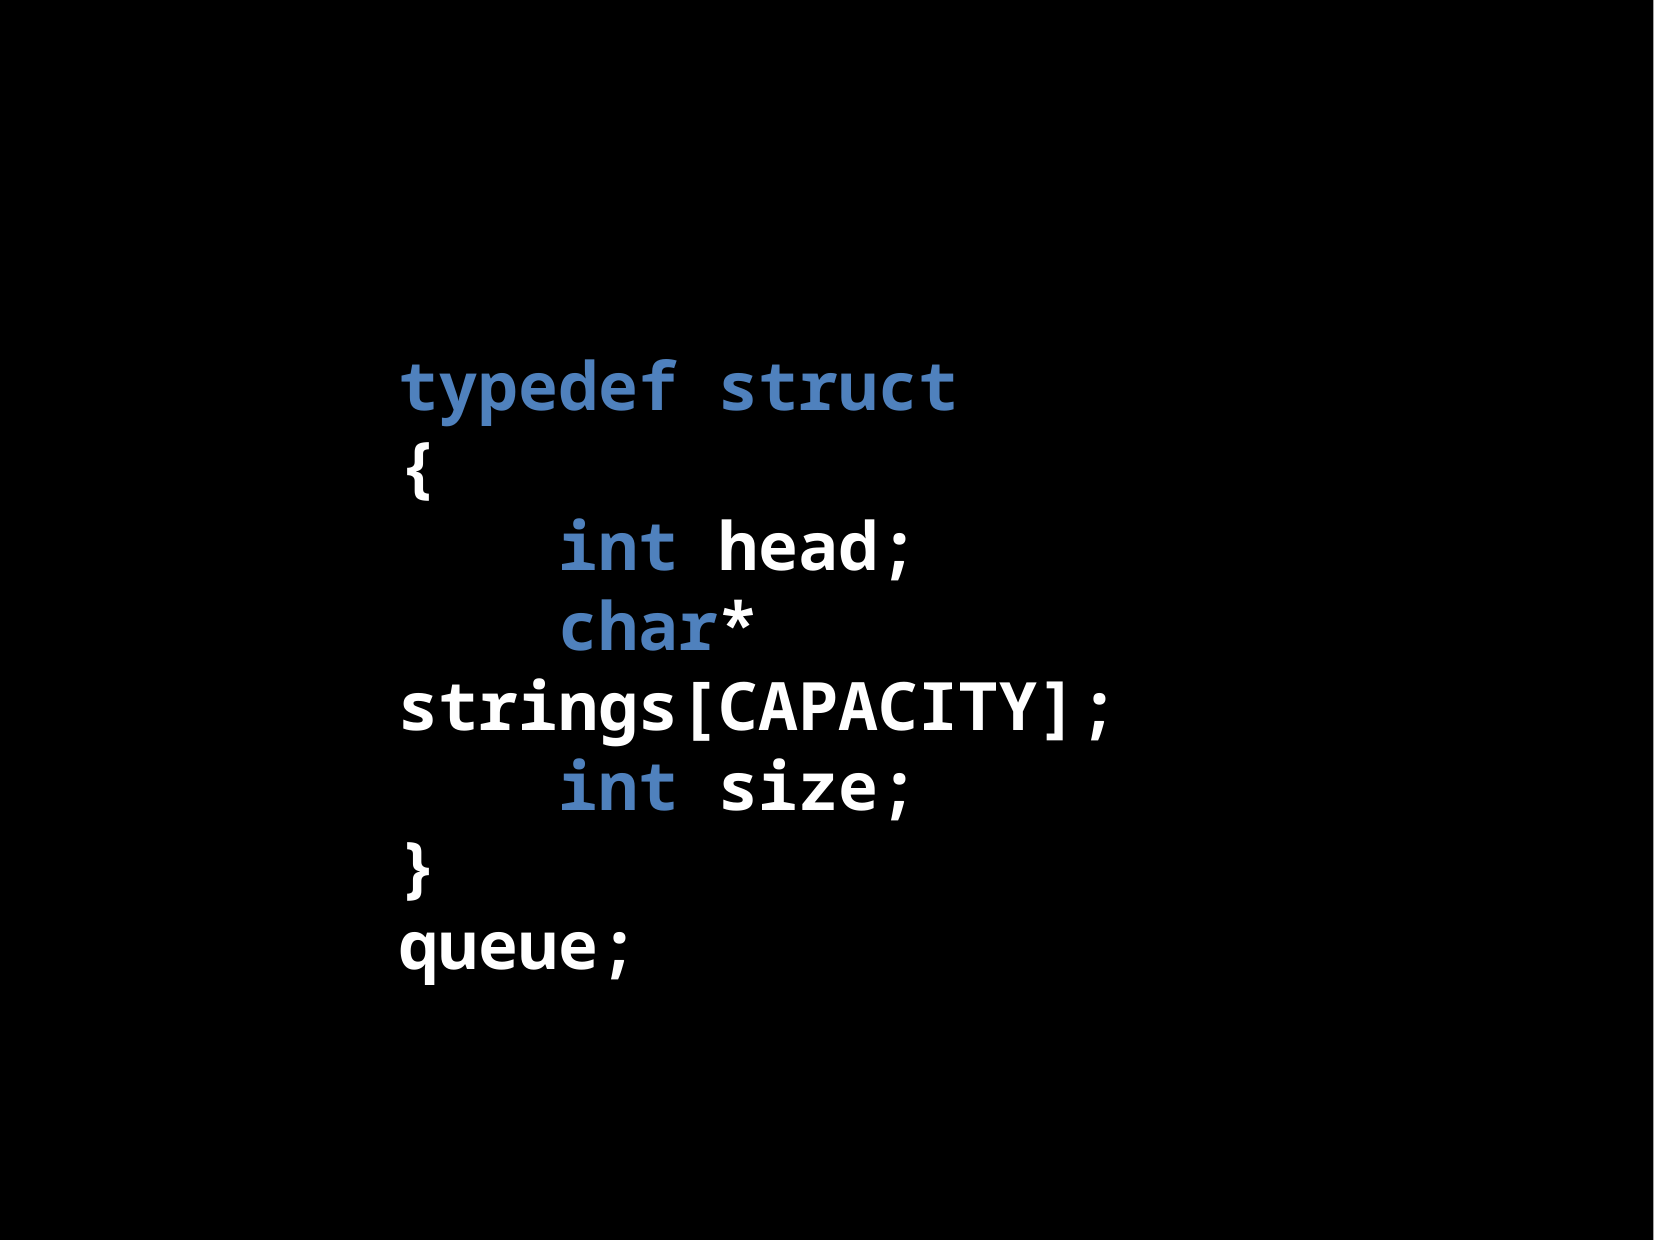

typedef struct
{
 int head;
 char* strings[CAPACITY];
 int size;
}
queue;